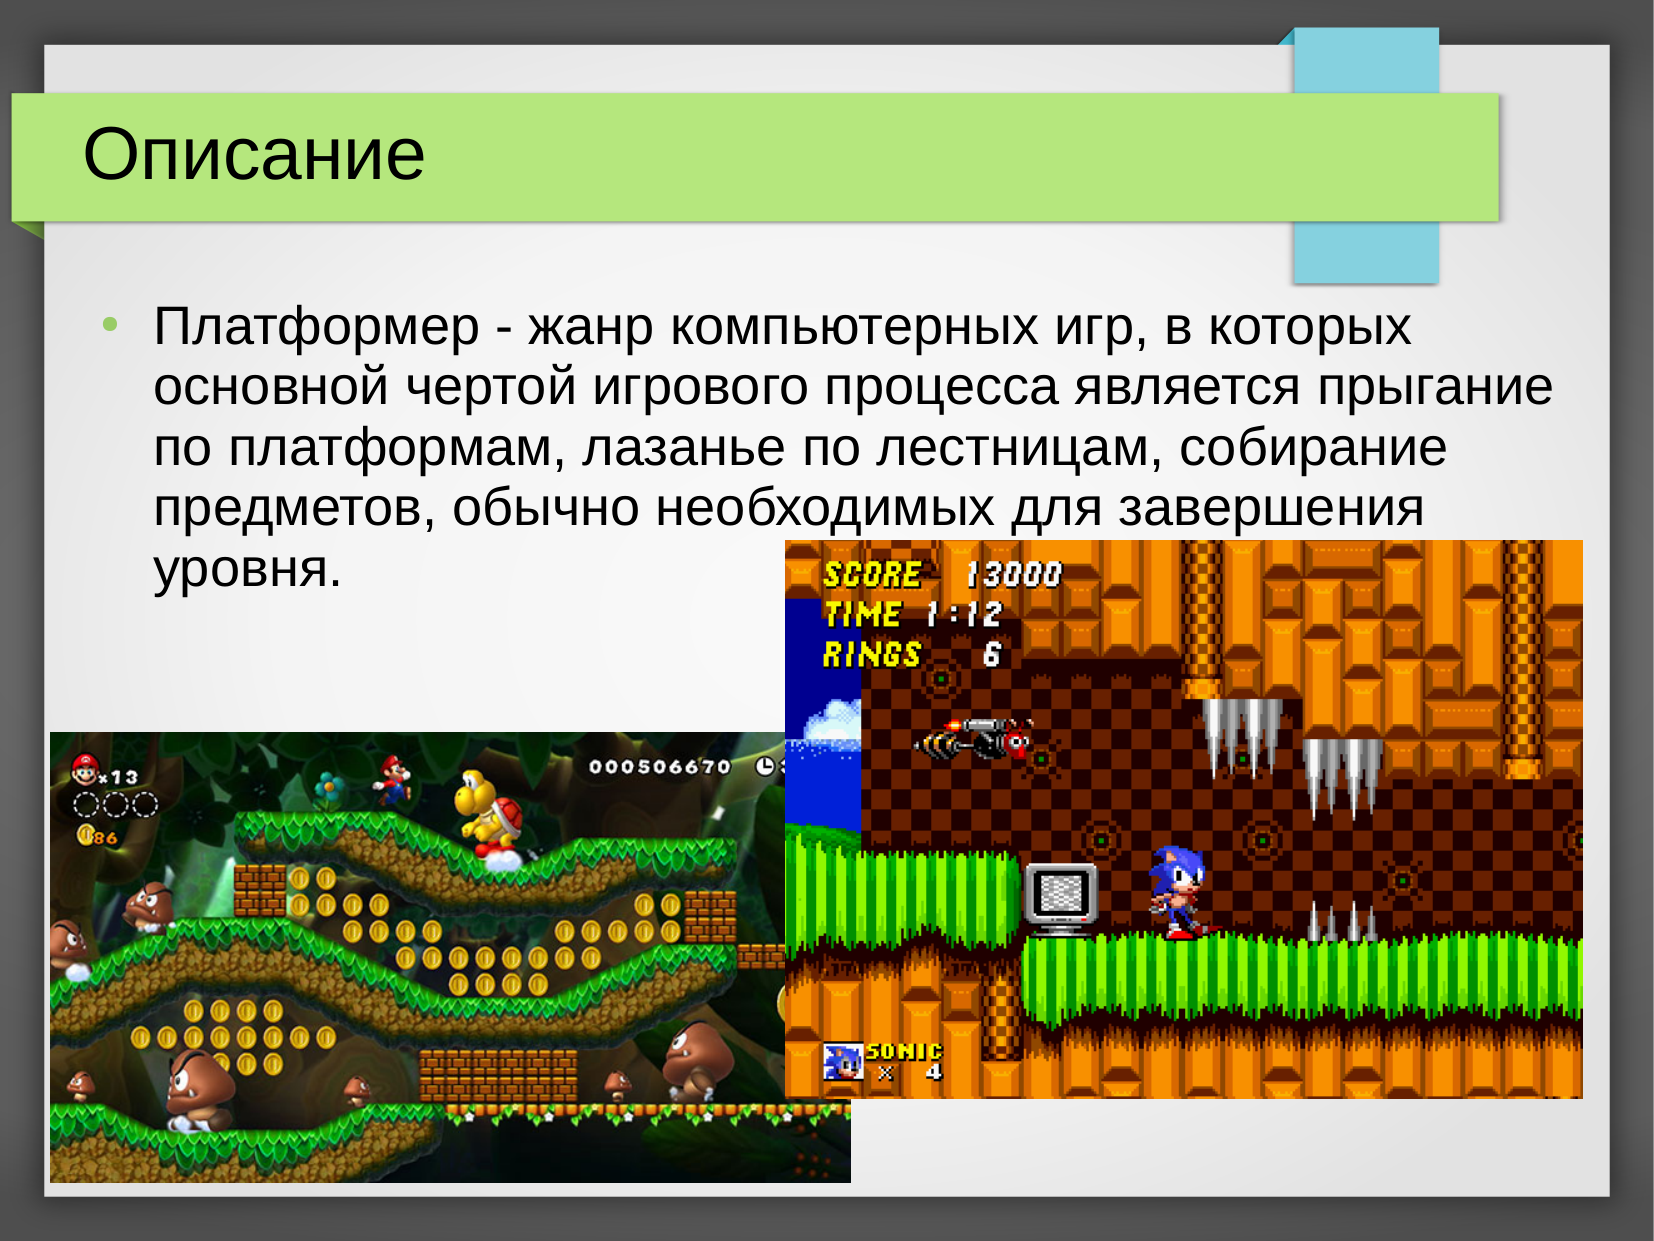

# Описание
Платформер - жанр компьютерных игр, в которых основной чертой игрового процесса является прыгание по платформам, лазанье по лестницам, собирание предметов, обычно необходимых для завершения уровня.